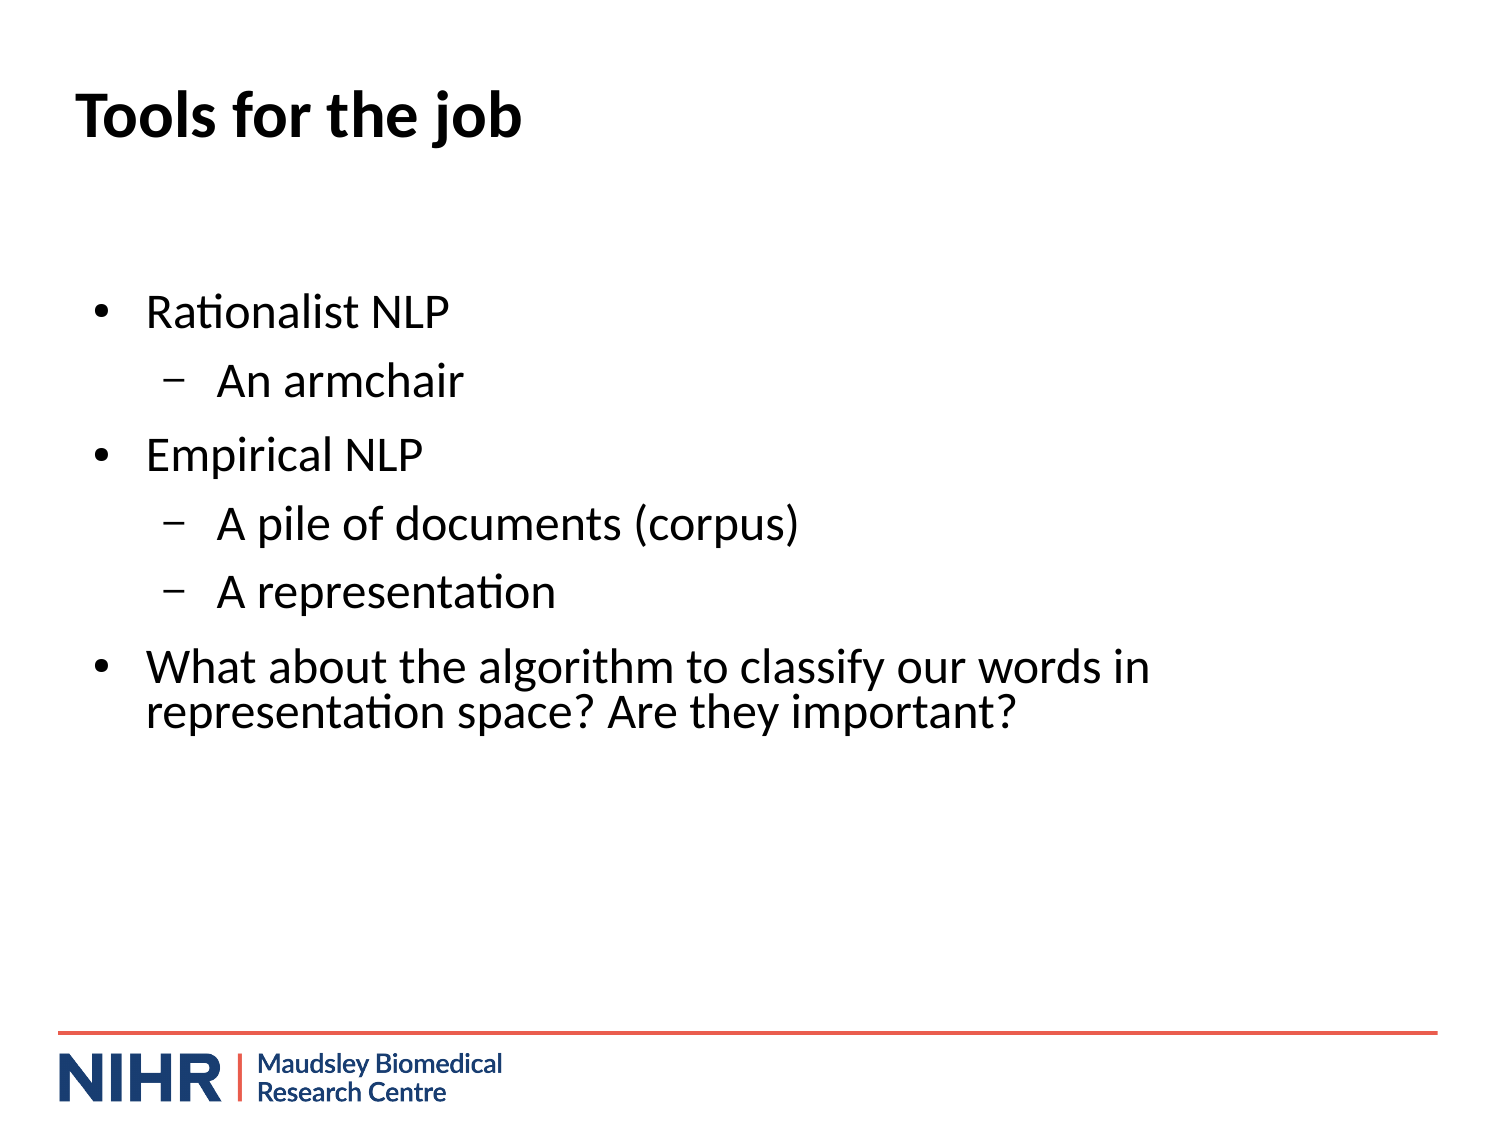

# Tools for the job
Rationalist NLP
An armchair
Empirical NLP
A pile of documents (corpus)
A representation
What about the algorithm to classify our words in representation space? Are they important?